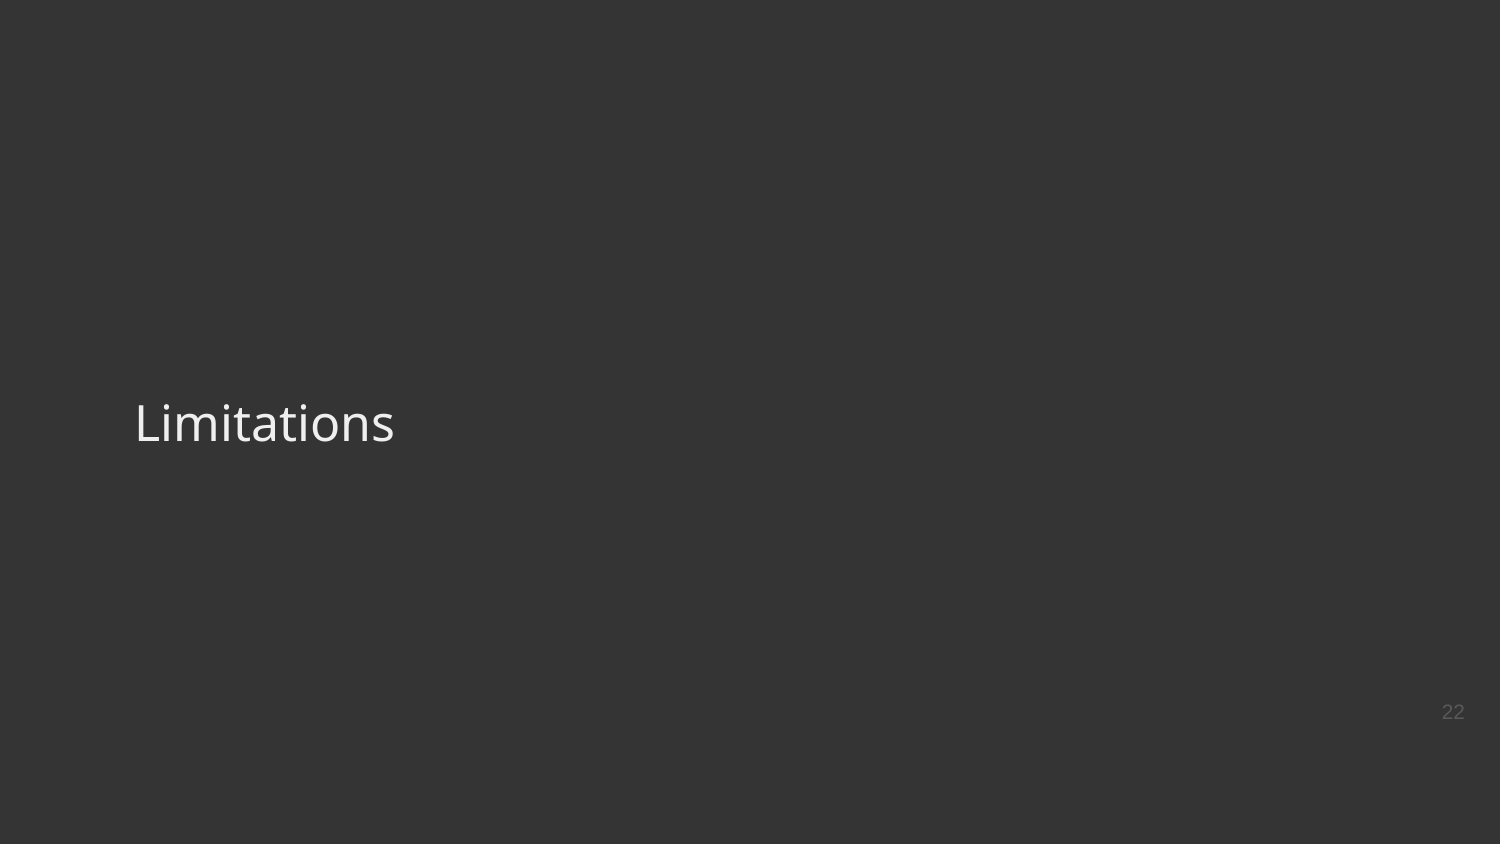

1600 x 800
1600 x 800
1600 x 800
Limitations